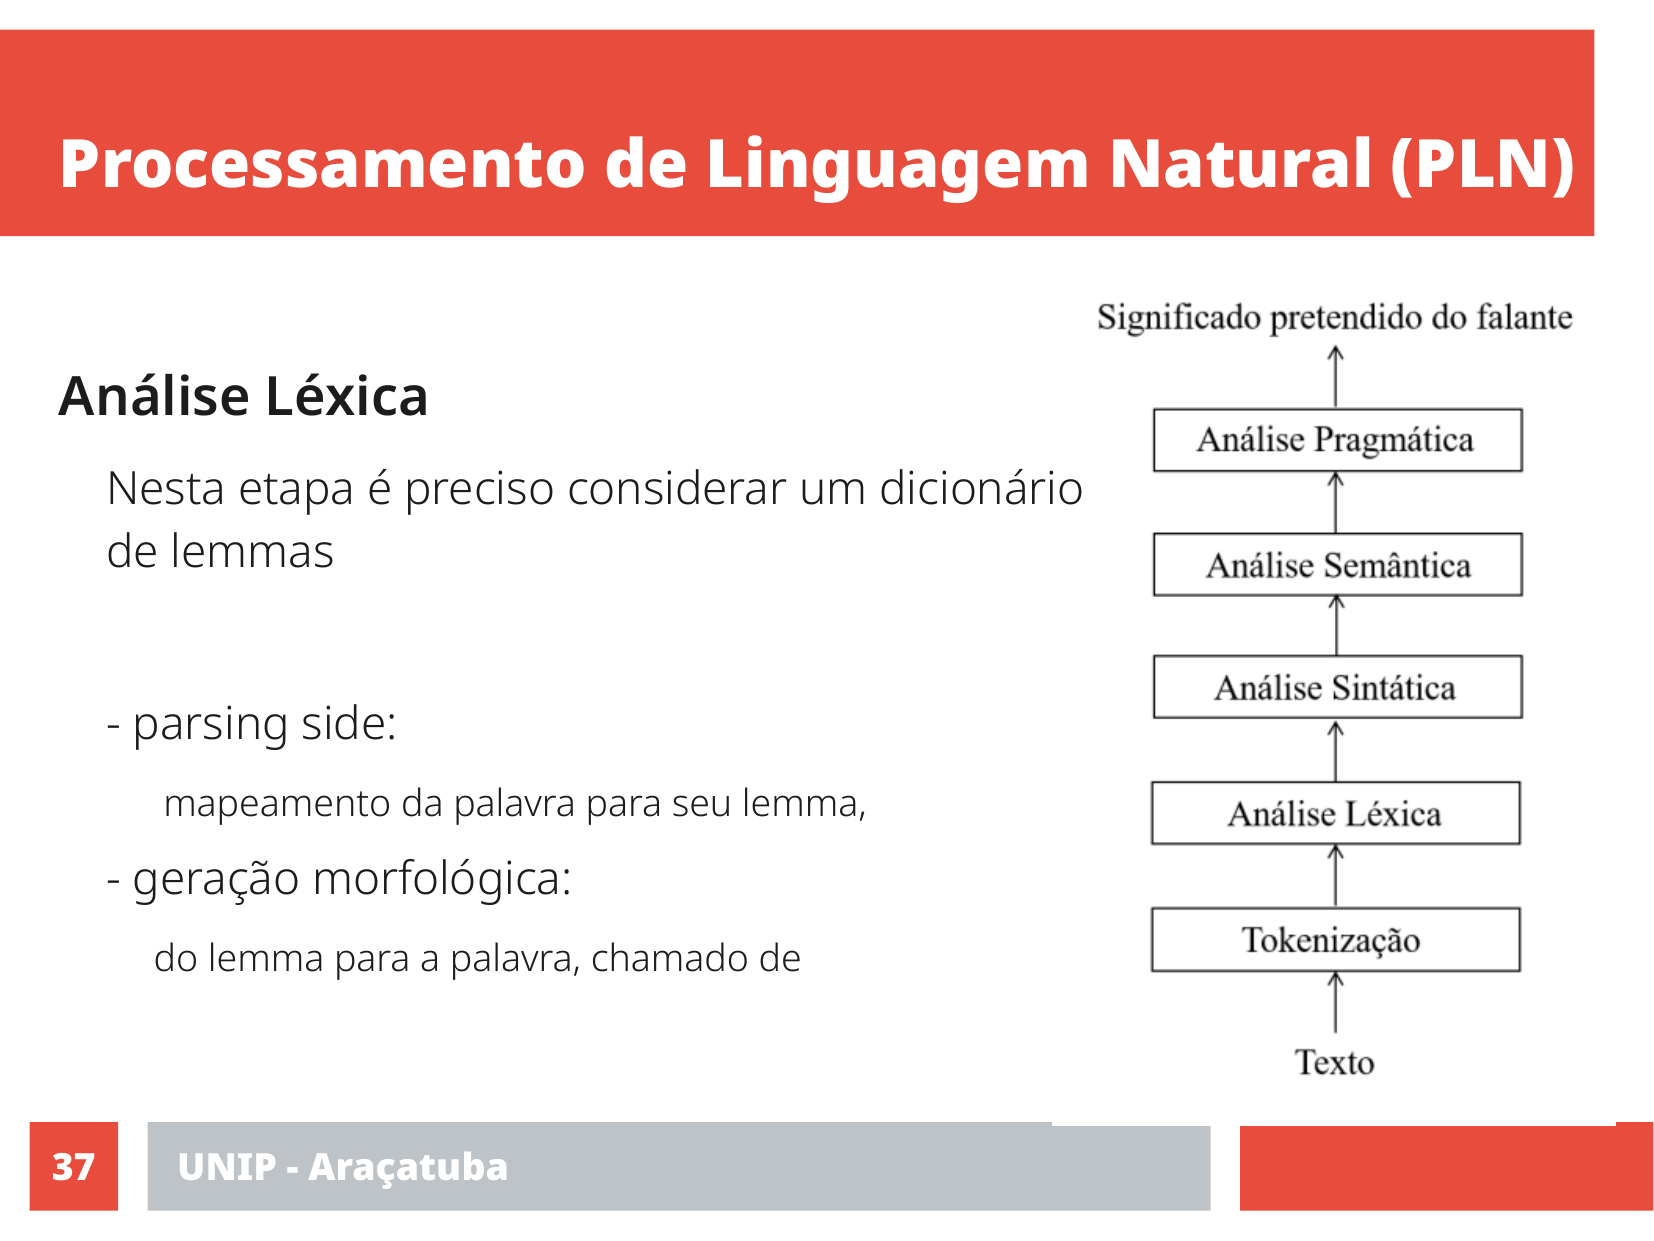

# Processamento de Linguagem Natural (PLN)
Análise Léxica
Nesta etapa é preciso considerar um dicionário de lemmas
- parsing side:
 mapeamento da palavra para seu lemma,
- geração morfológica:
do lemma para a palavra, chamado de
37
UNIP - Araçatuba